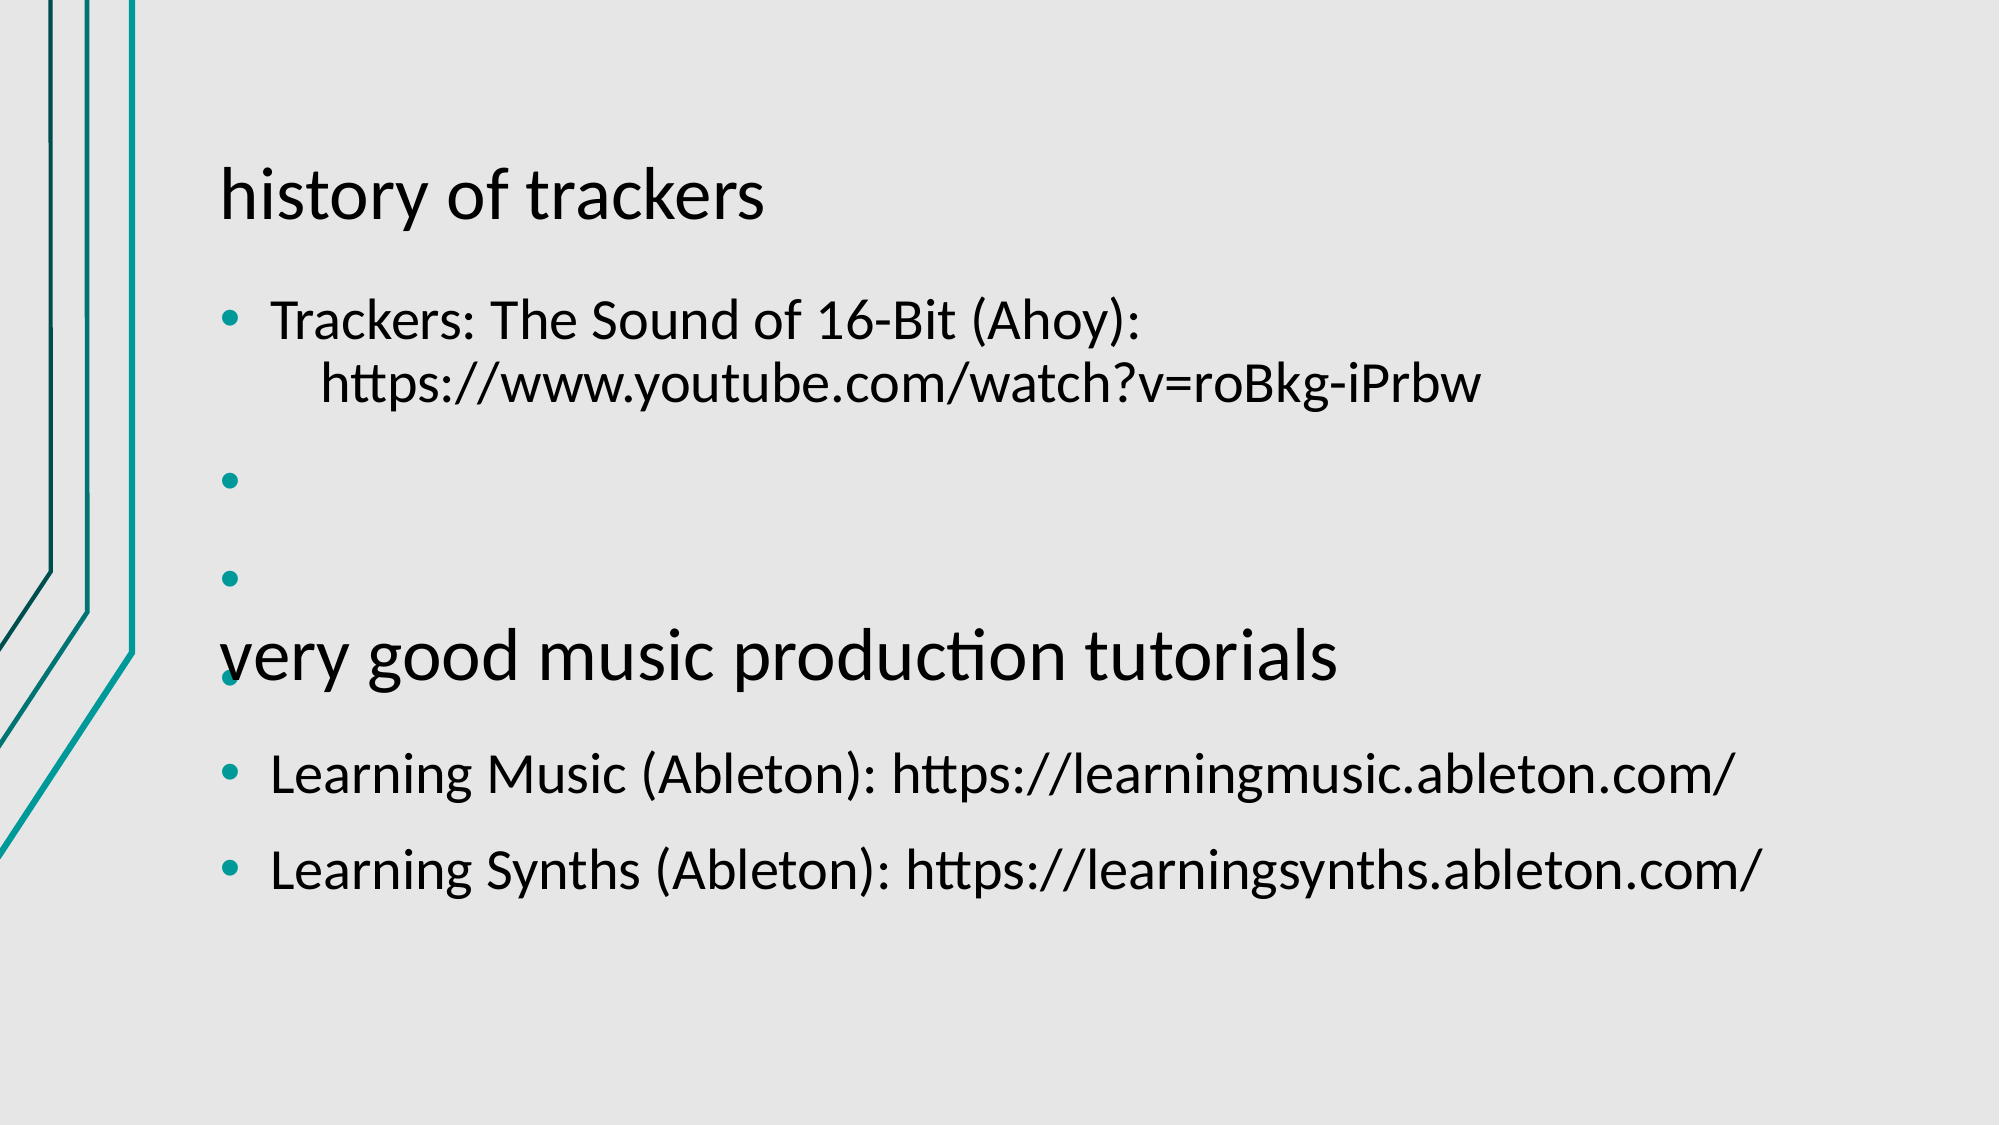

# history of trackers
Trackers: The Sound of 16-Bit (Ahoy): https://www.youtube.com/watch?v=roBkg-iPrbw
Learning Music (Ableton): https://learningmusic.ableton.com/
Learning Synths (Ableton): https://learningsynths.ableton.com/
very good music production tutorials